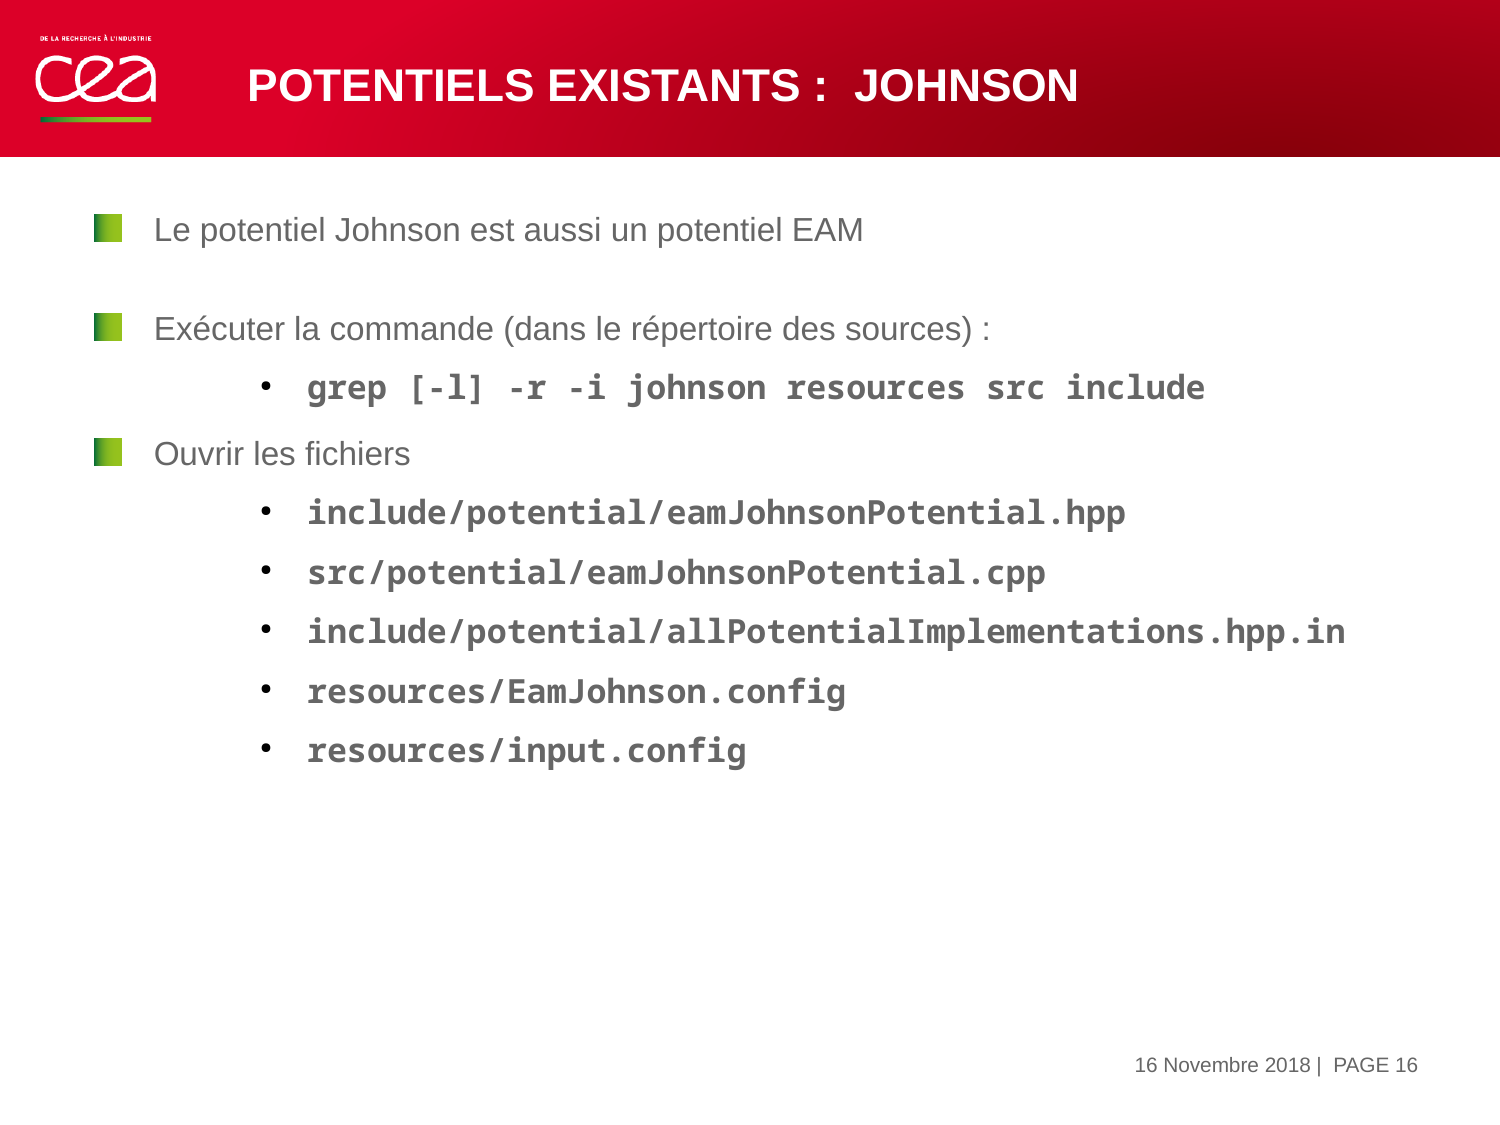

# Potentiels existants : Johnson
Le potentiel Johnson est aussi un potentiel EAM
Exécuter la commande (dans le répertoire des sources) :
grep [-l] -r -i johnson resources src include
Ouvrir les fichiers
include/potential/eamJohnsonPotential.hpp
src/potential/eamJohnsonPotential.cpp
include/potential/allPotentialImplementations.hpp.in
resources/EamJohnson.config
resources/input.config
| PAGE
16 Novembre 2018